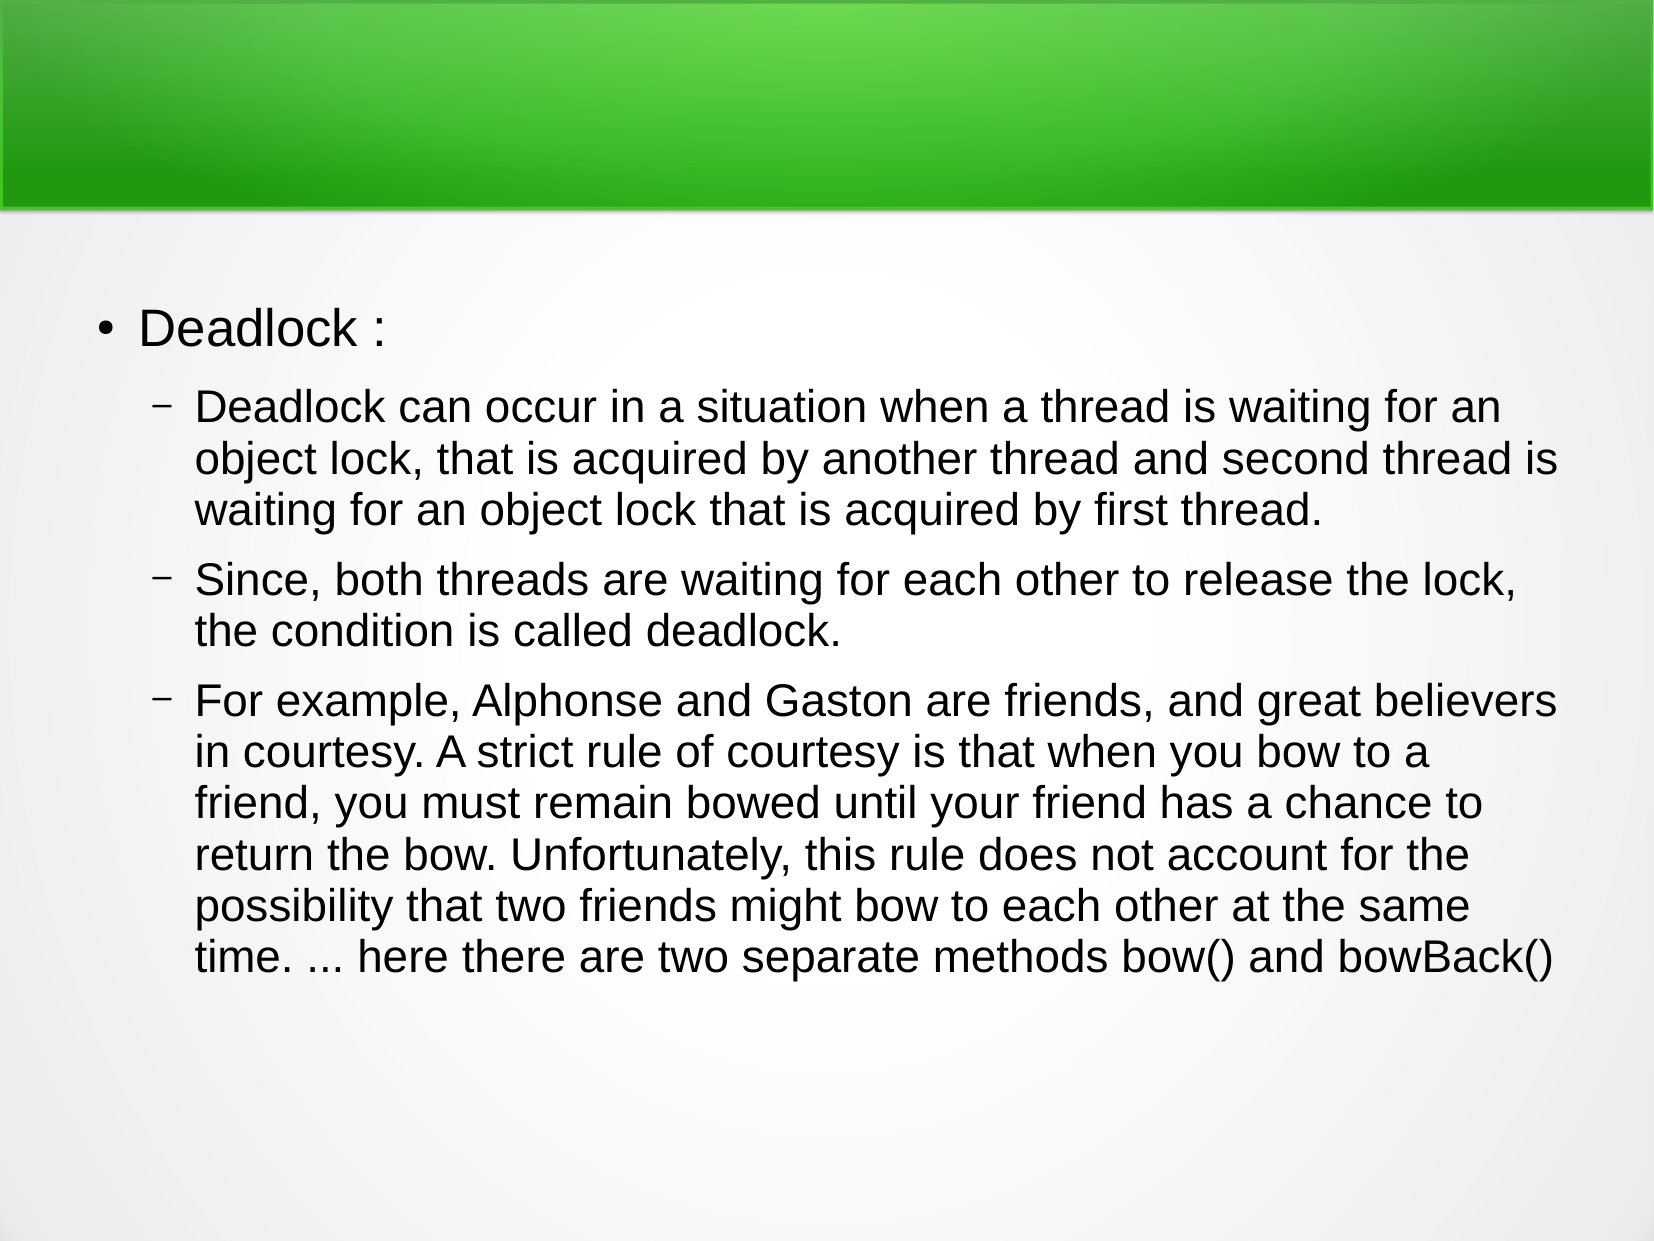

#
Deadlock :
Deadlock can occur in a situation when a thread is waiting for an object lock, that is acquired by another thread and second thread is waiting for an object lock that is acquired by first thread.
Since, both threads are waiting for each other to release the lock, the condition is called deadlock.
For example, Alphonse and Gaston are friends, and great believers in courtesy. A strict rule of courtesy is that when you bow to a friend, you must remain bowed until your friend has a chance to return the bow. Unfortunately, this rule does not account for the possibility that two friends might bow to each other at the same time. ... here there are two separate methods bow() and bowBack()